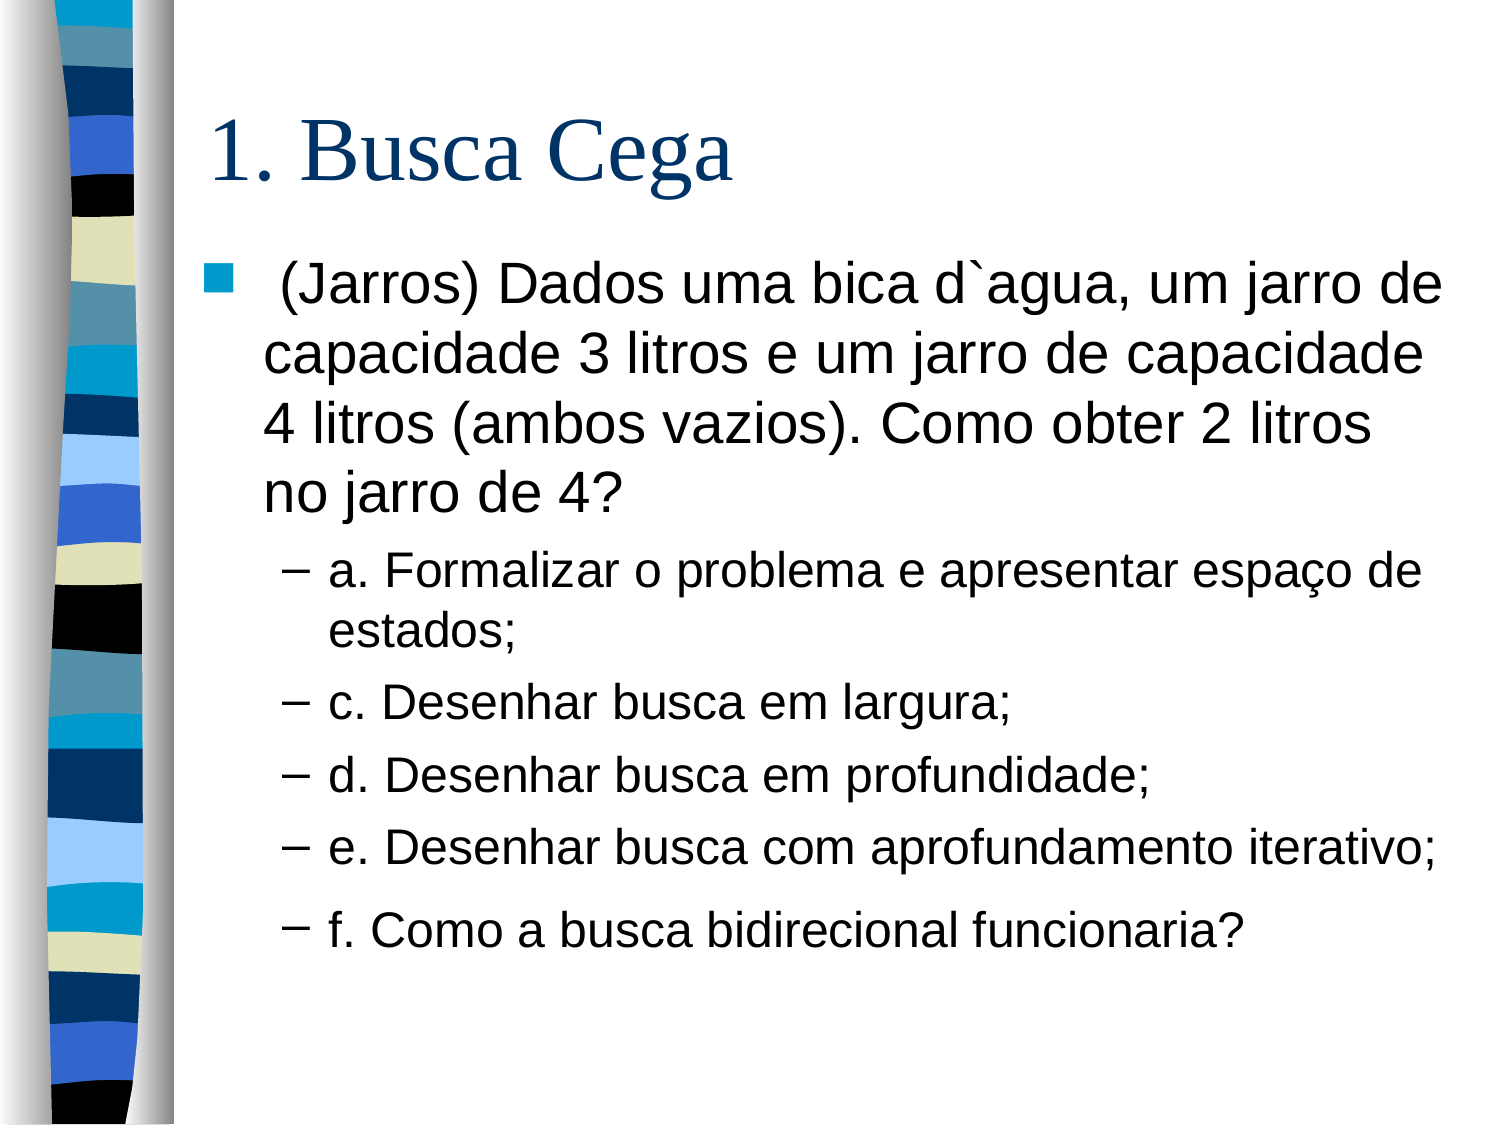

# 1. Busca Cega
 (Jarros) Dados uma bica d`agua, um jarro de capacidade 3 litros e um jarro de capacidade 4 litros (ambos vazios). Como obter 2 litros no jarro de 4?
a. Formalizar o problema e apresentar espaço de estados;
c. Desenhar busca em largura;
d. Desenhar busca em profundidade;
e. Desenhar busca com aprofundamento iterativo;
f. Como a busca bidirecional funcionaria?